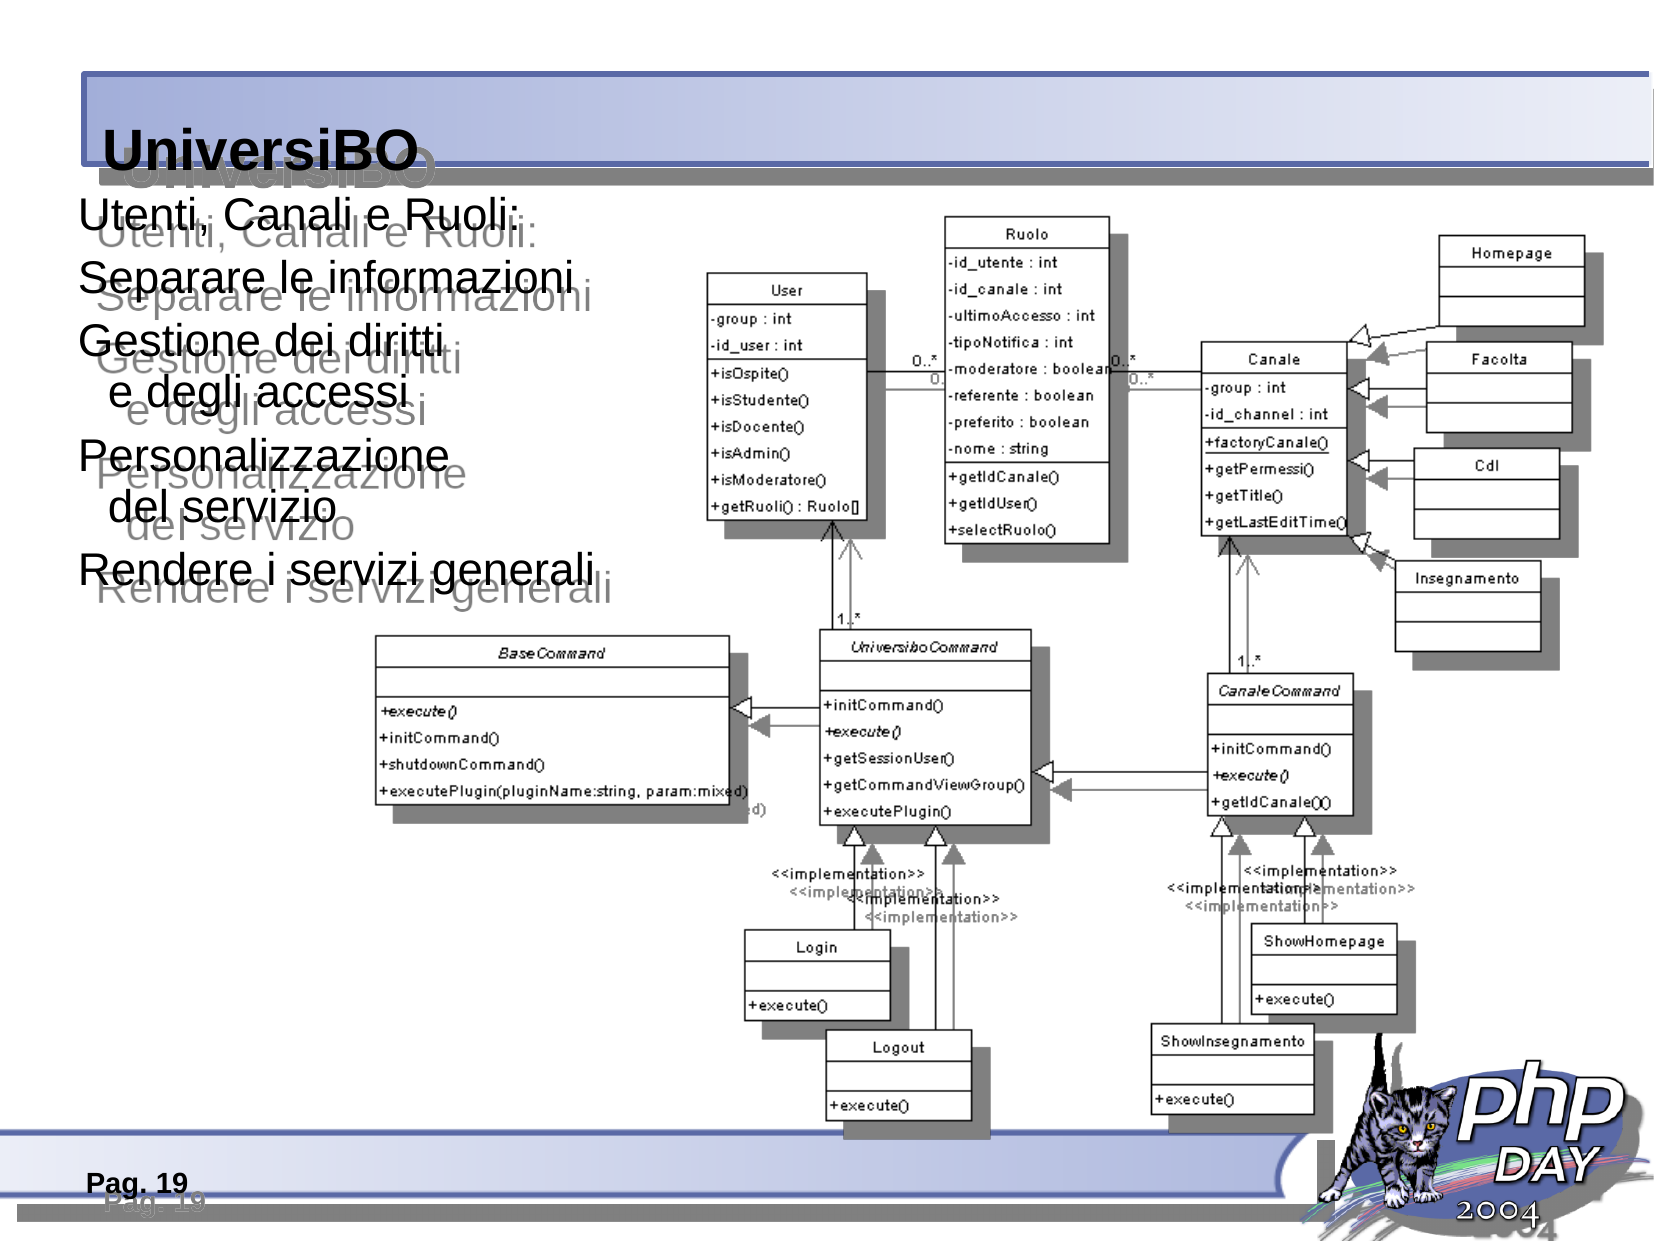

UniversiBO
Utenti, Canali e Ruoli:
Separare le informazioni
Gestione dei diritti
e degli accessi
Personalizzazione
del servizio
Rendere i servizi generali